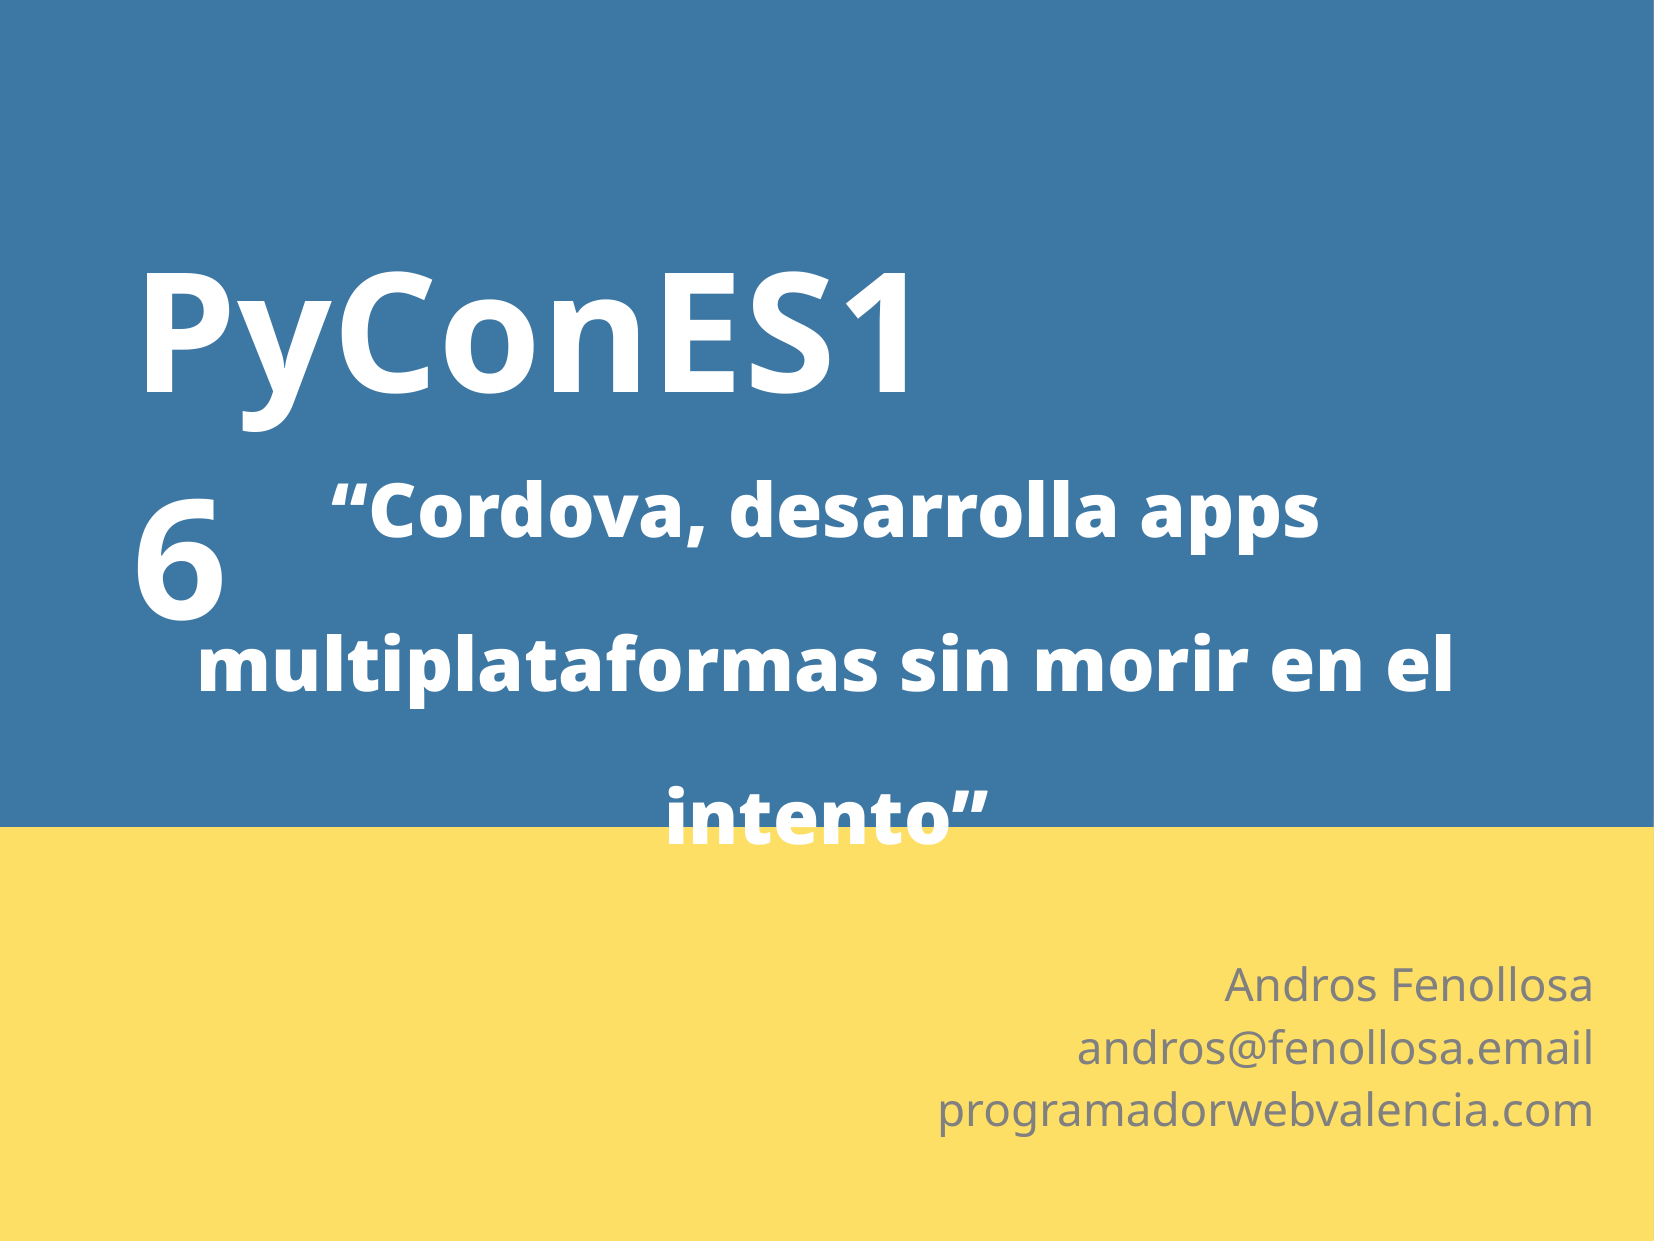

PyConES16
# “Cordova, desarrolla apps multiplataformas sin morir en el intento”
Andros Fenollosa
andros@fenollosa.email
programadorwebvalencia.com